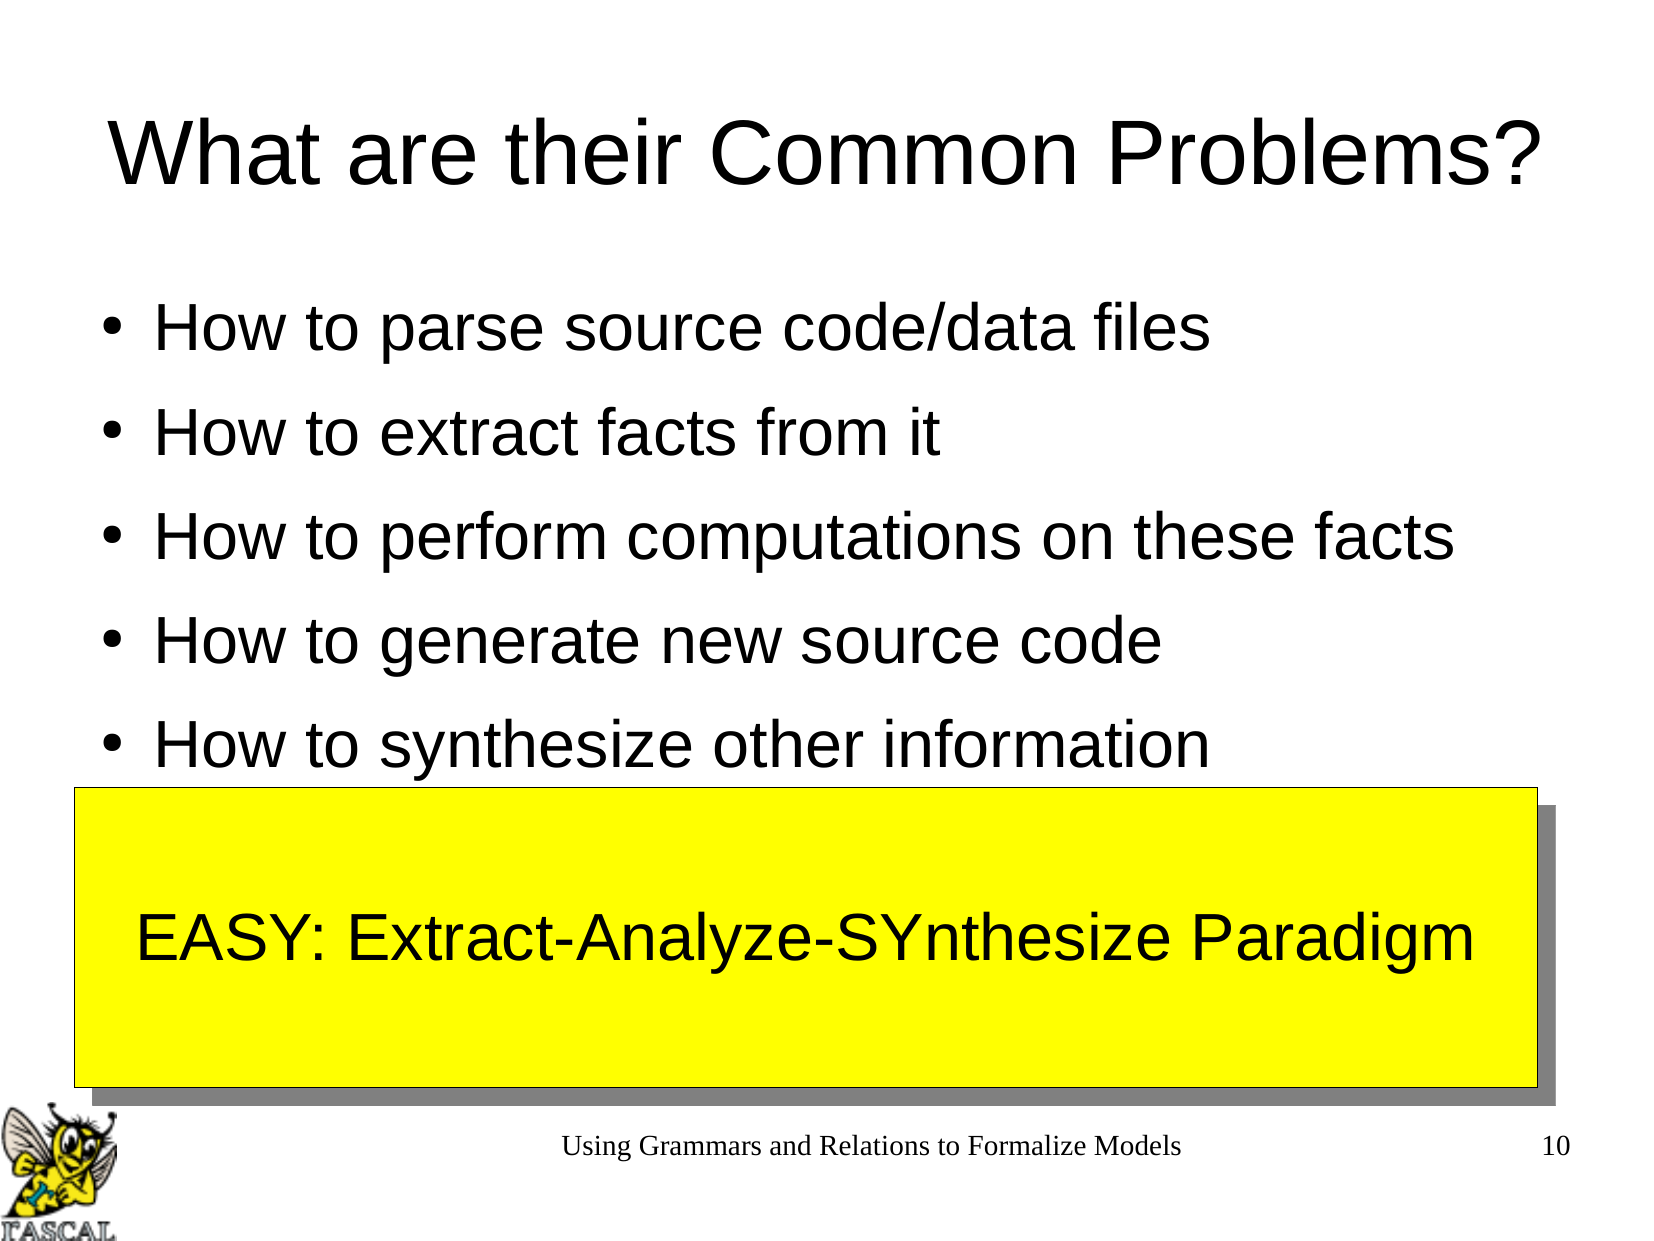

# What are their Common Problems?
How to parse source code/data files
How to extract facts from it
How to perform computations on these facts
How to generate new source code
How to synthesize other information
EASY: Extract-Analyze-SYnthesize Paradigm
10